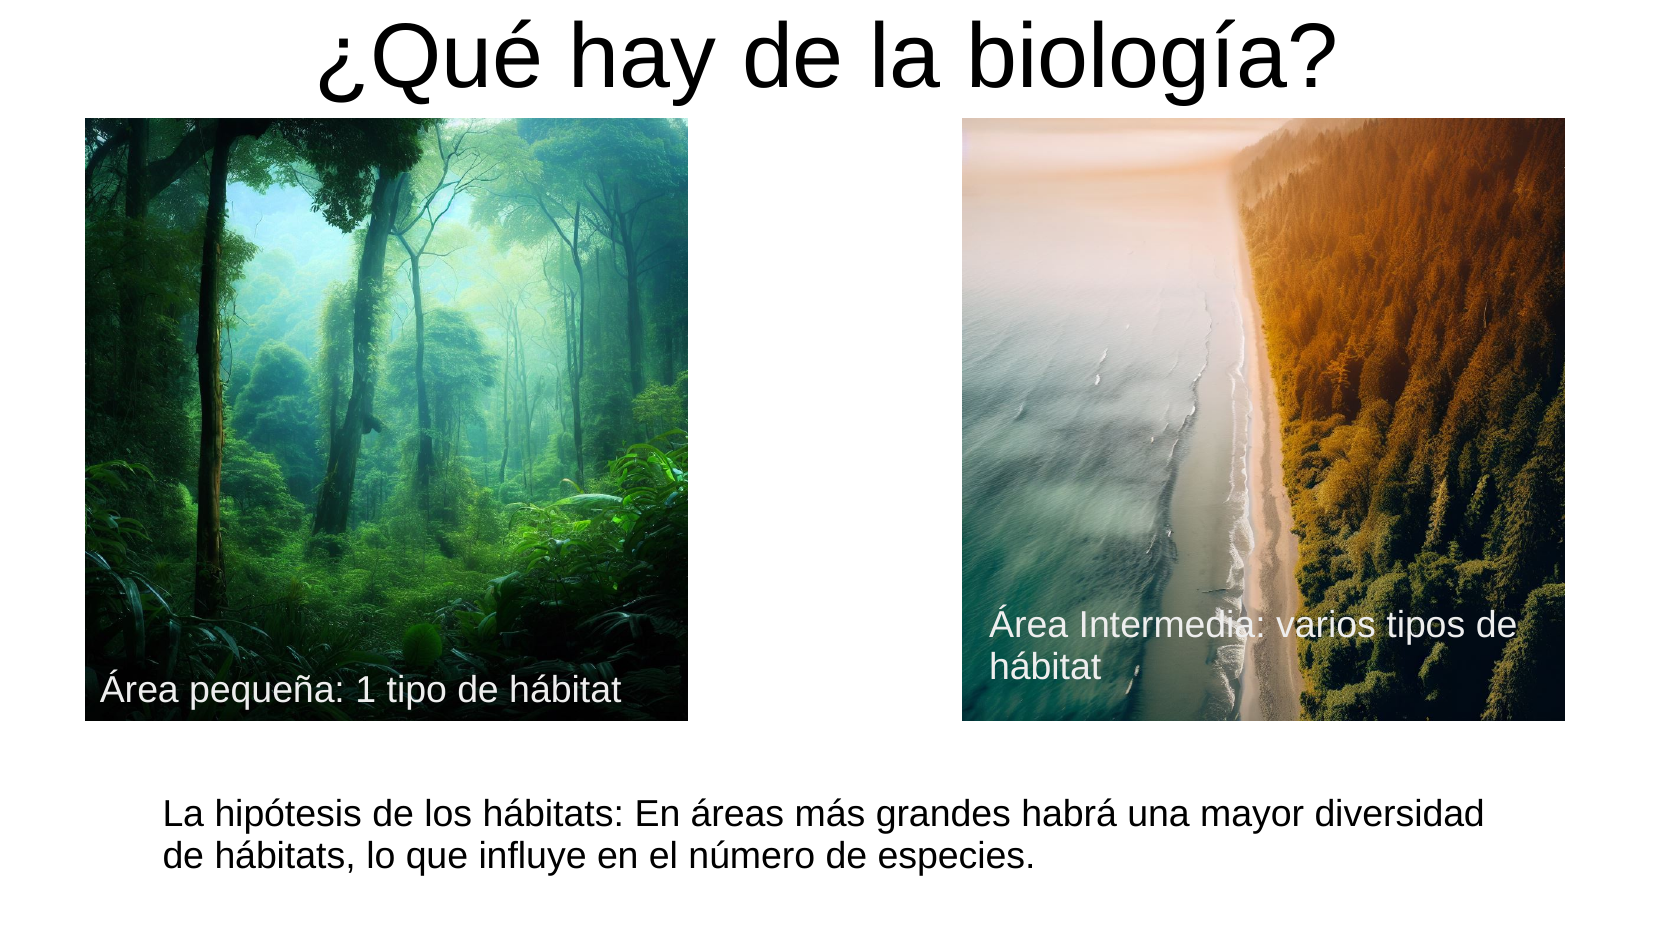

# ¿Qué hay de la biología?
Área Intermedia: varios tipos de hábitat
Área pequeña: 1 tipo de hábitat
La hipótesis de los hábitats: En áreas más grandes habrá una mayor diversidad de hábitats, lo que influye en el número de especies.